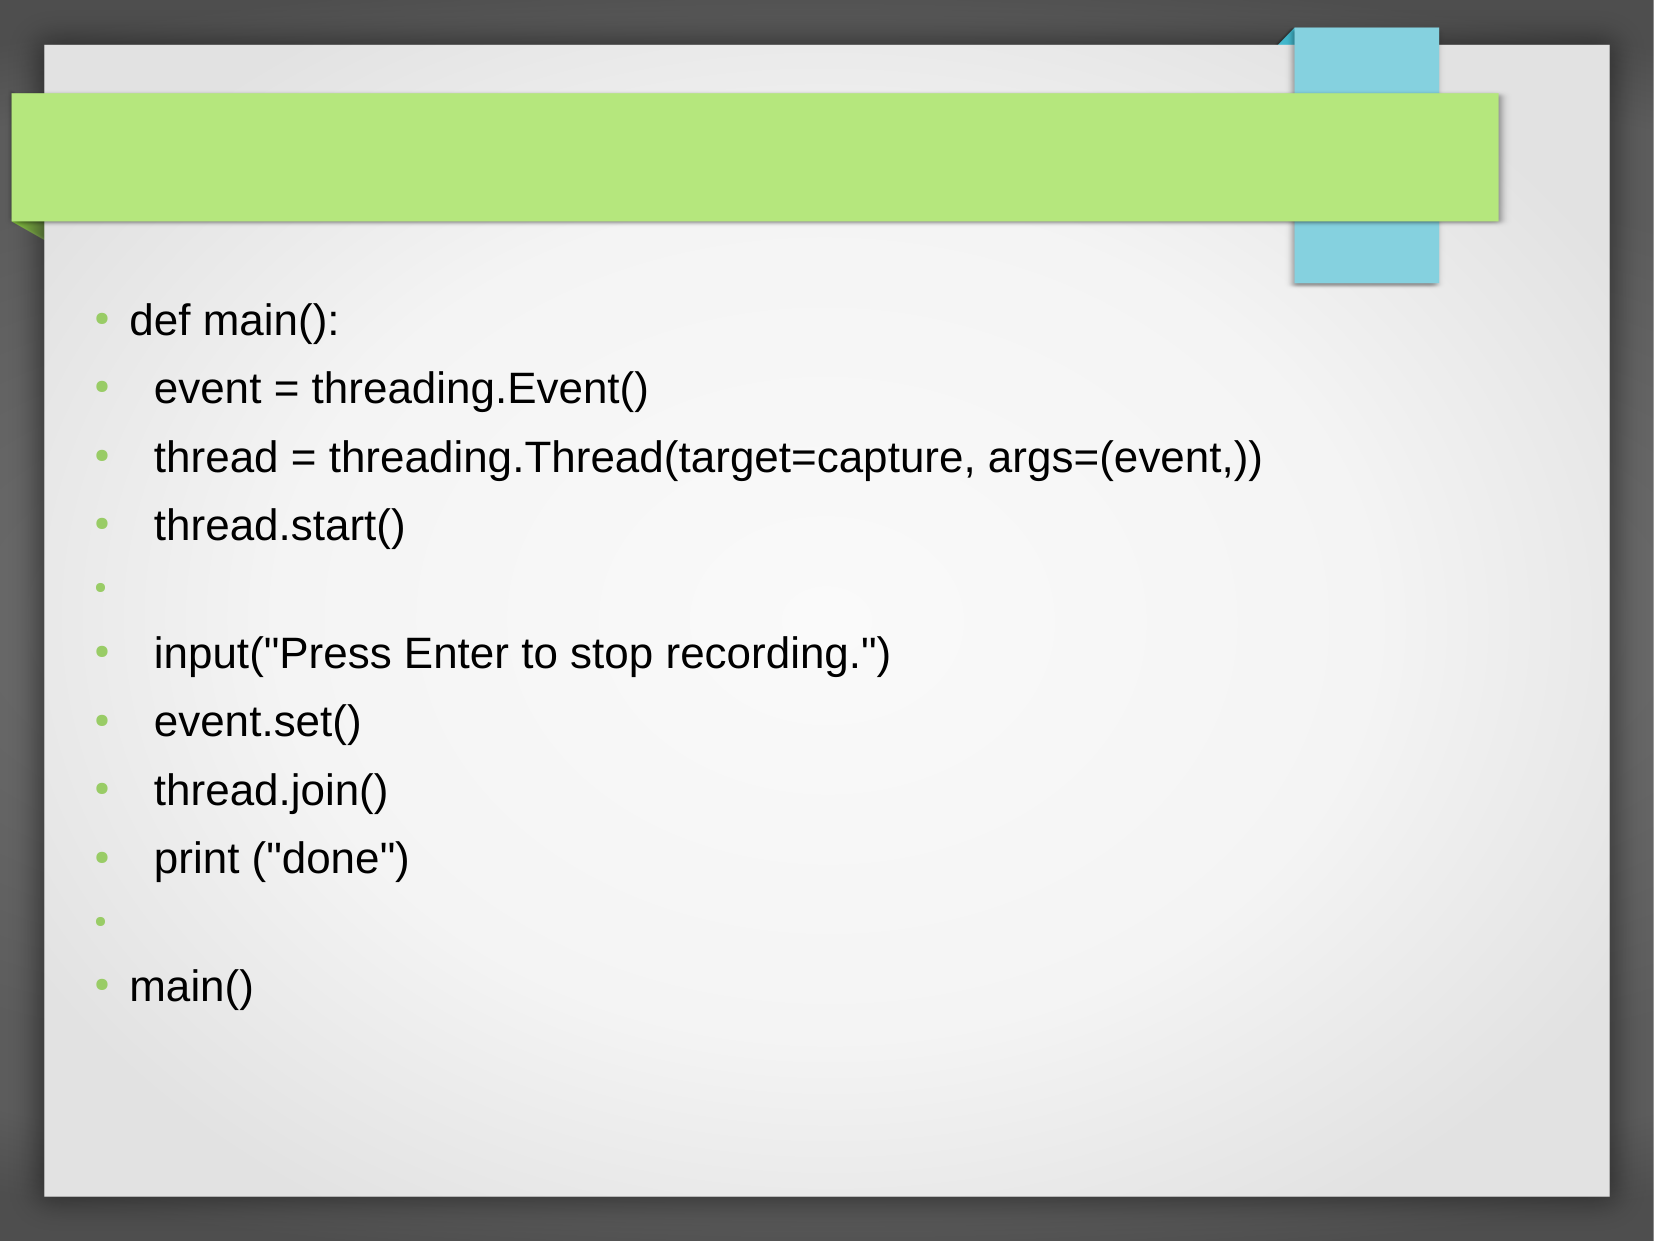

# def main():
 event = threading.Event()
 thread = threading.Thread(target=capture, args=(event,))
 thread.start()
 input("Press Enter to stop recording.")
 event.set()
 thread.join()
 print ("done")
main()